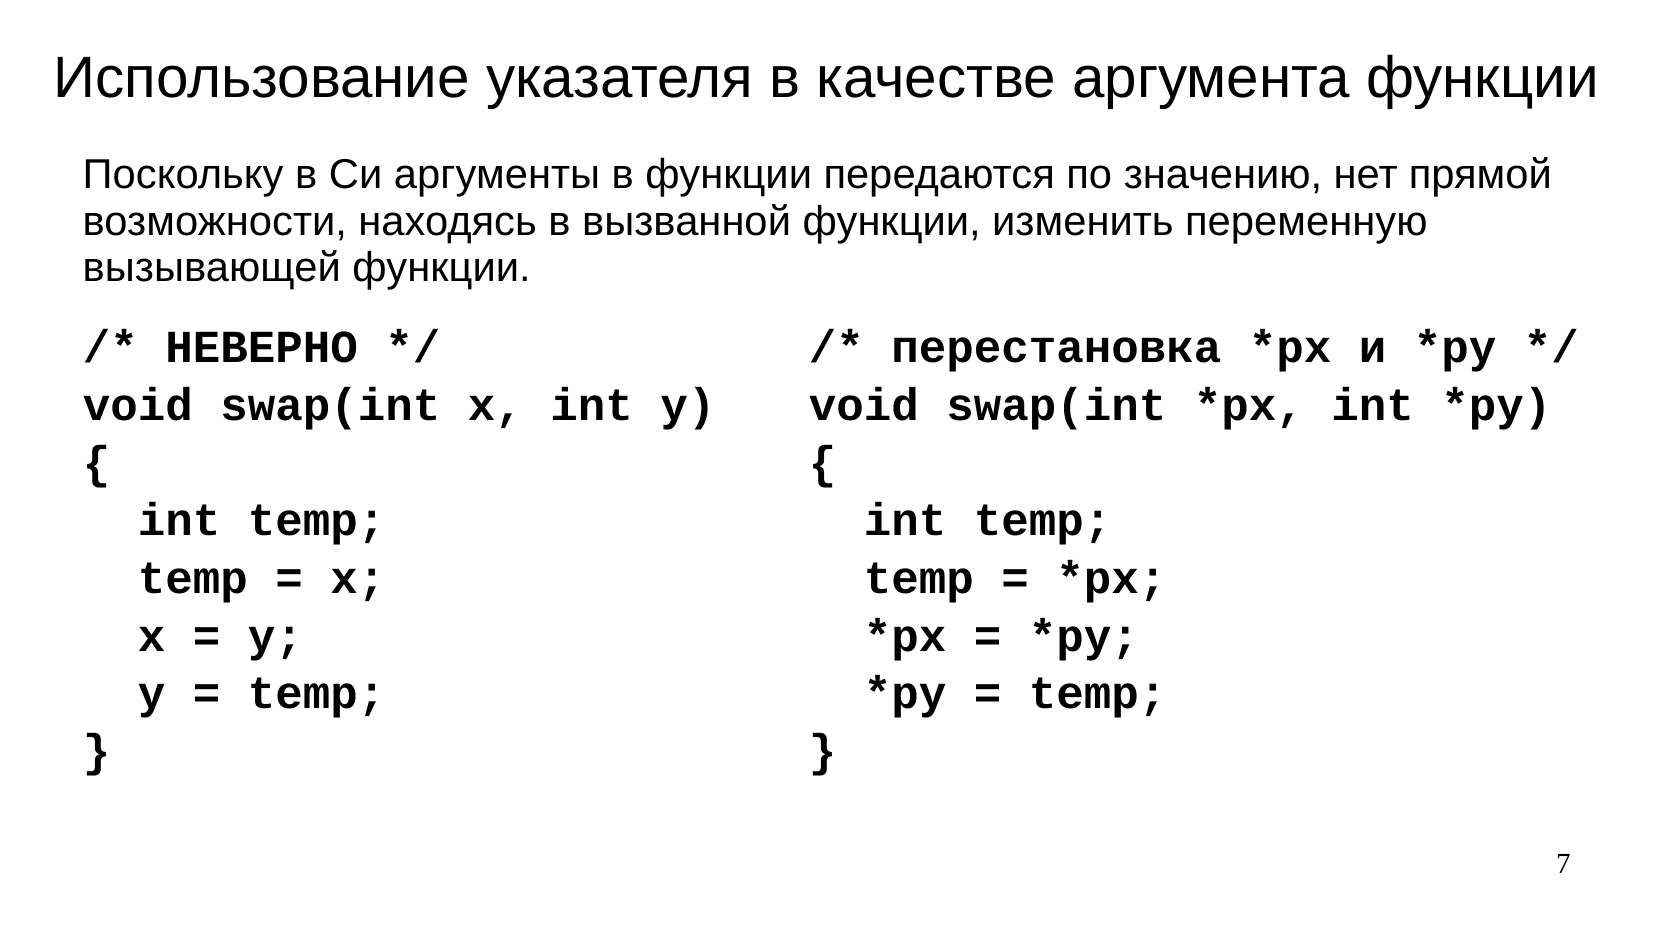

# Использование указателя в качестве аргумента функции
Поскольку в Си аргументы в функции передаются по значению, нет прямой возможности, находясь в вызванной функции, изменить переменную вызывающей функции.
/* НЕВЕРНО */
void swap(int x, int y)
{
 int temp;
 temp = x;
 x = y;
 y = temp;
}
/* перестановка *рх и *рy */
void swap(int *px, int *py)
{
 int temp;
 temp = *рх;
 *рх = *py;
 *рy = temp;
}
7